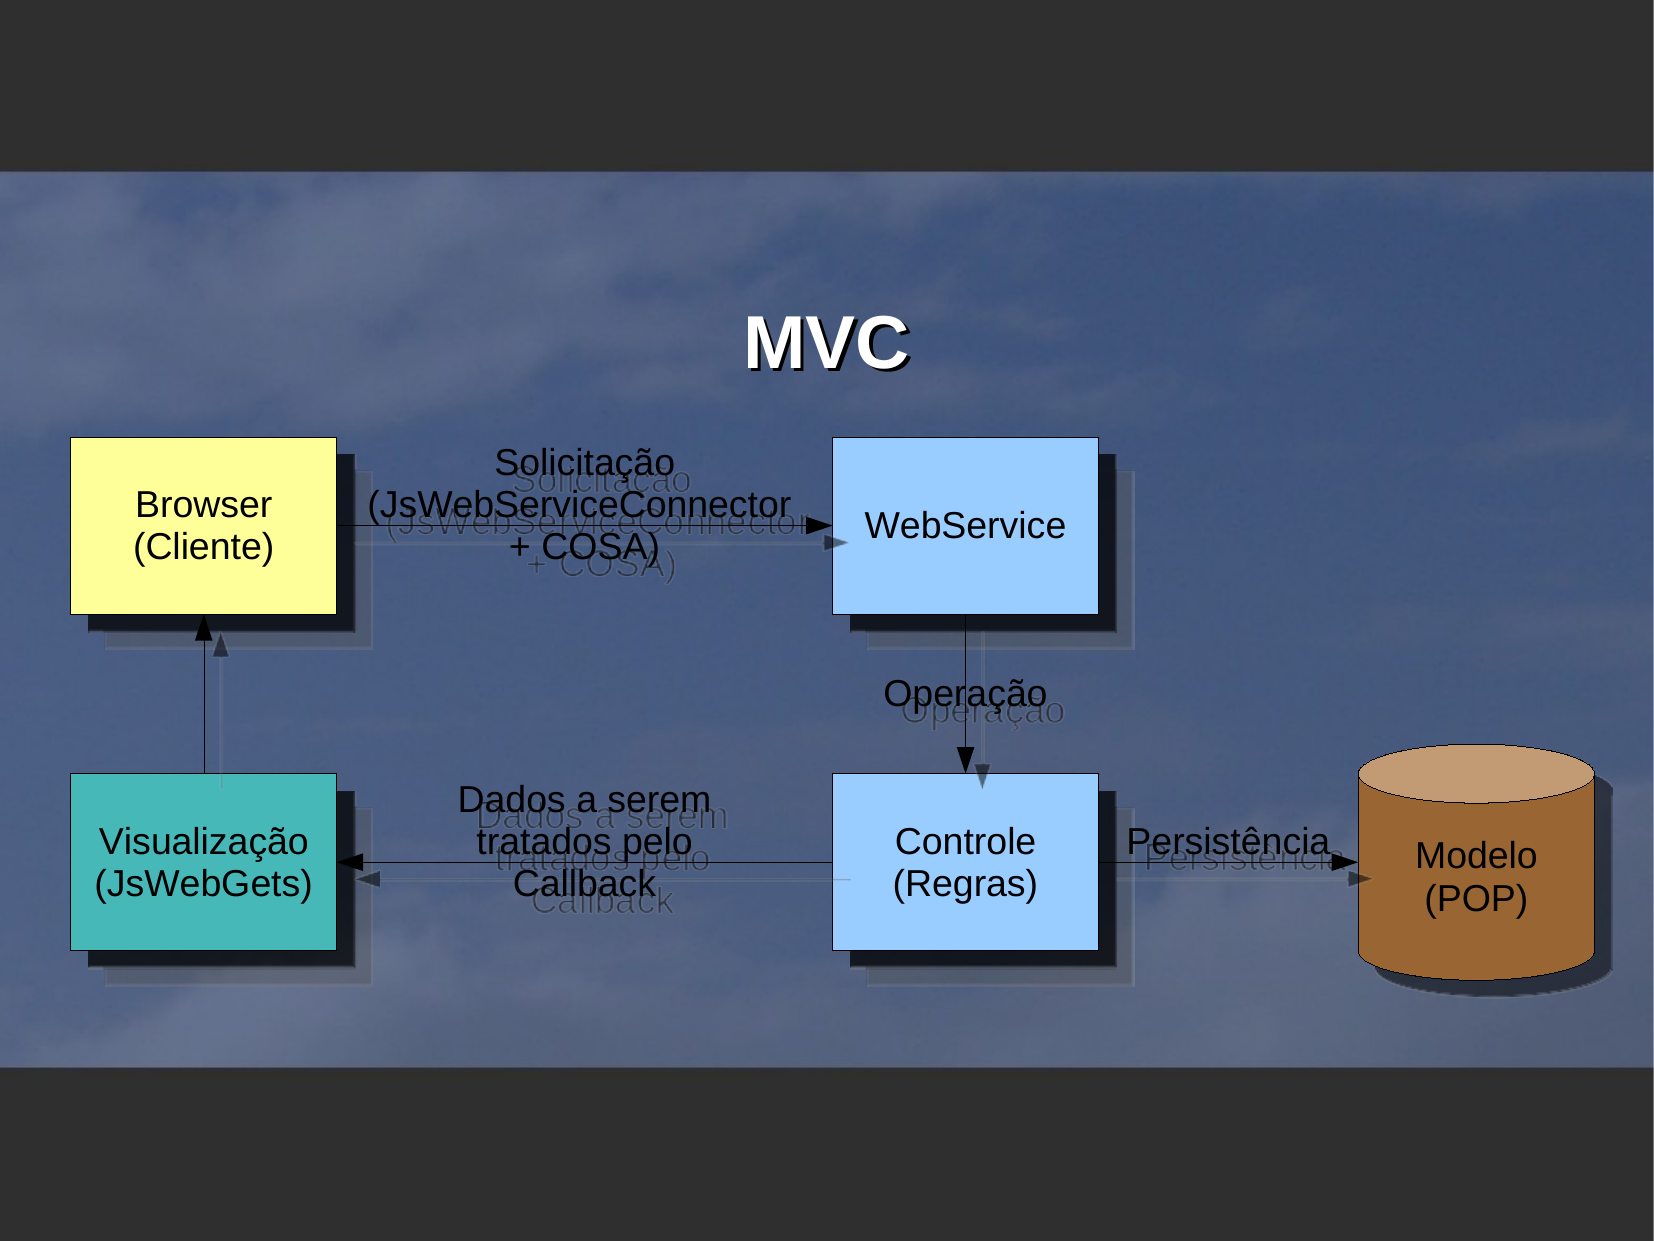

# MVC
Browser
(Cliente)
WebService
Modelo
(POP)
Visualização
(JsWebGets)
Controle
(Regras)